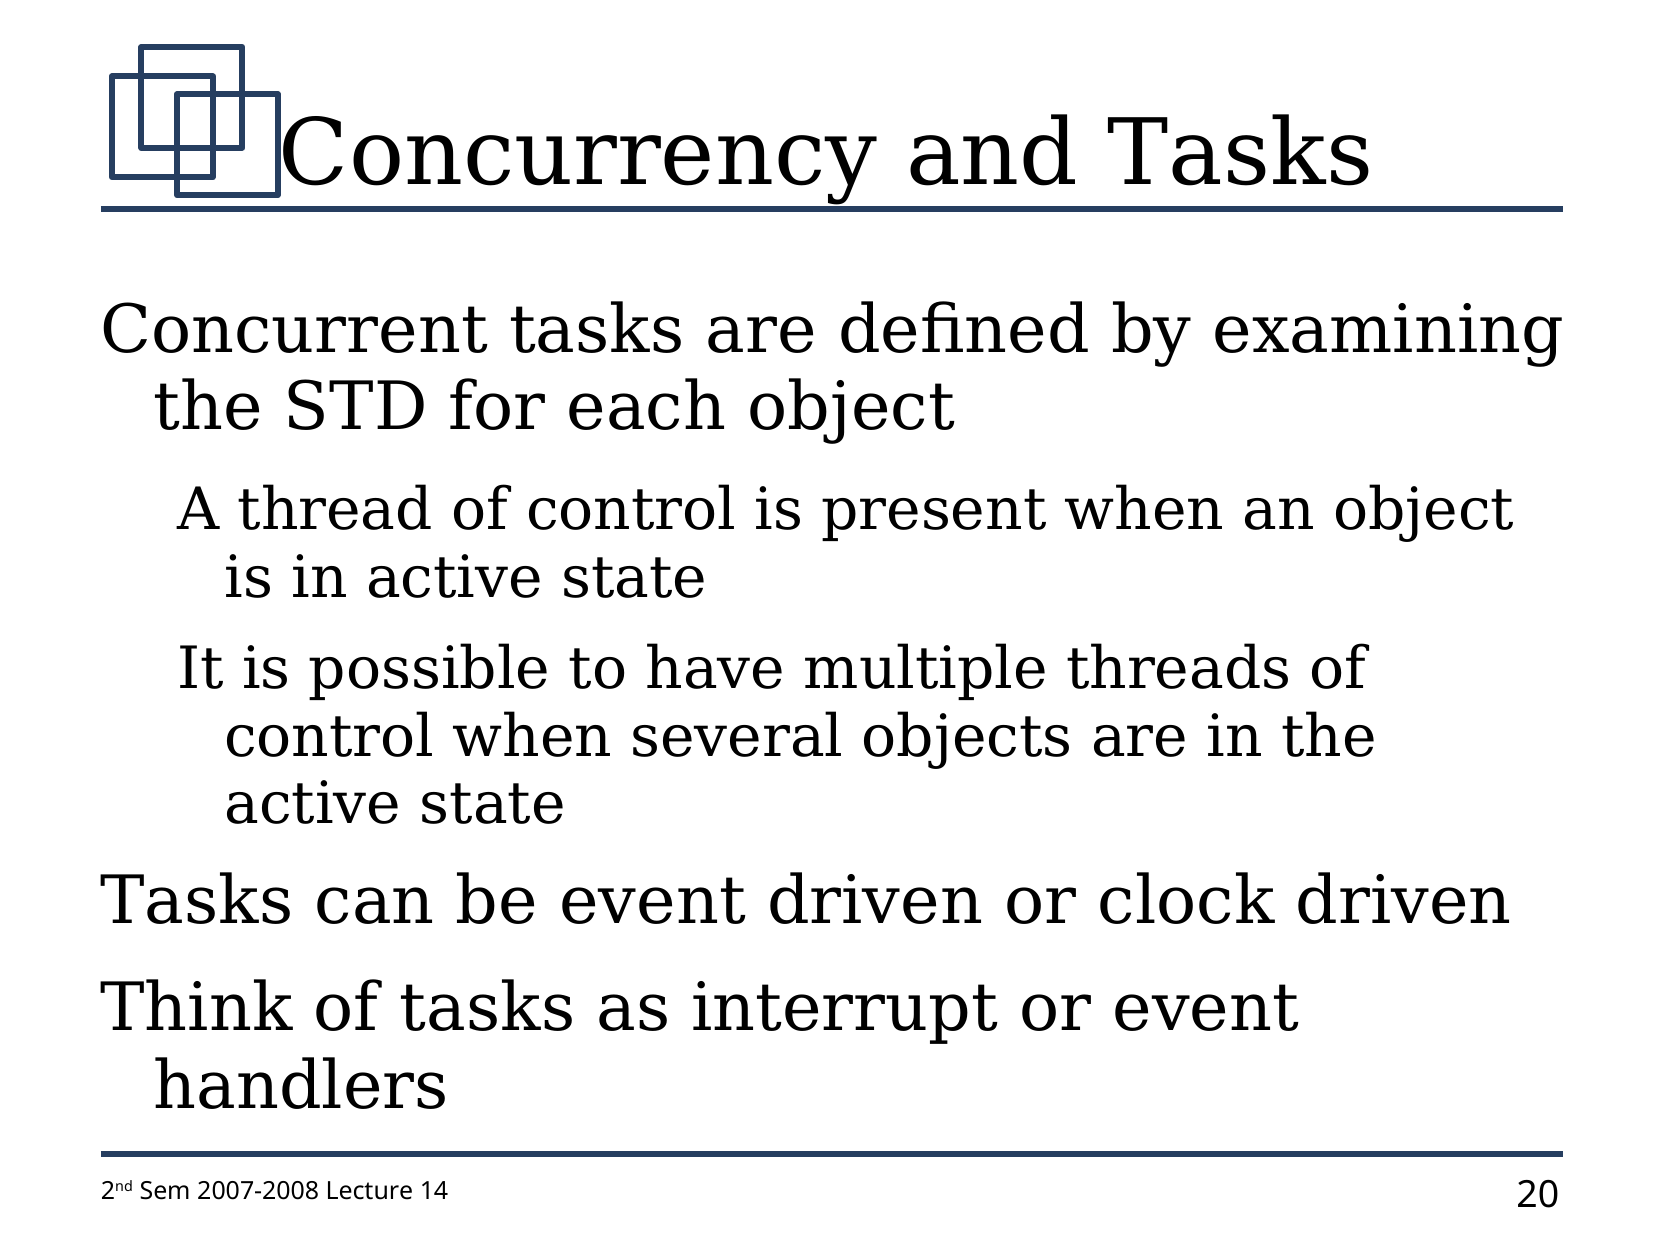

# Concurrency and Tasks
Concurrent tasks are defined by examining the STD for each object
A thread of control is present when an object is in active state
It is possible to have multiple threads of control when several objects are in the active state
Tasks can be event driven or clock driven
Think of tasks as interrupt or event handlers